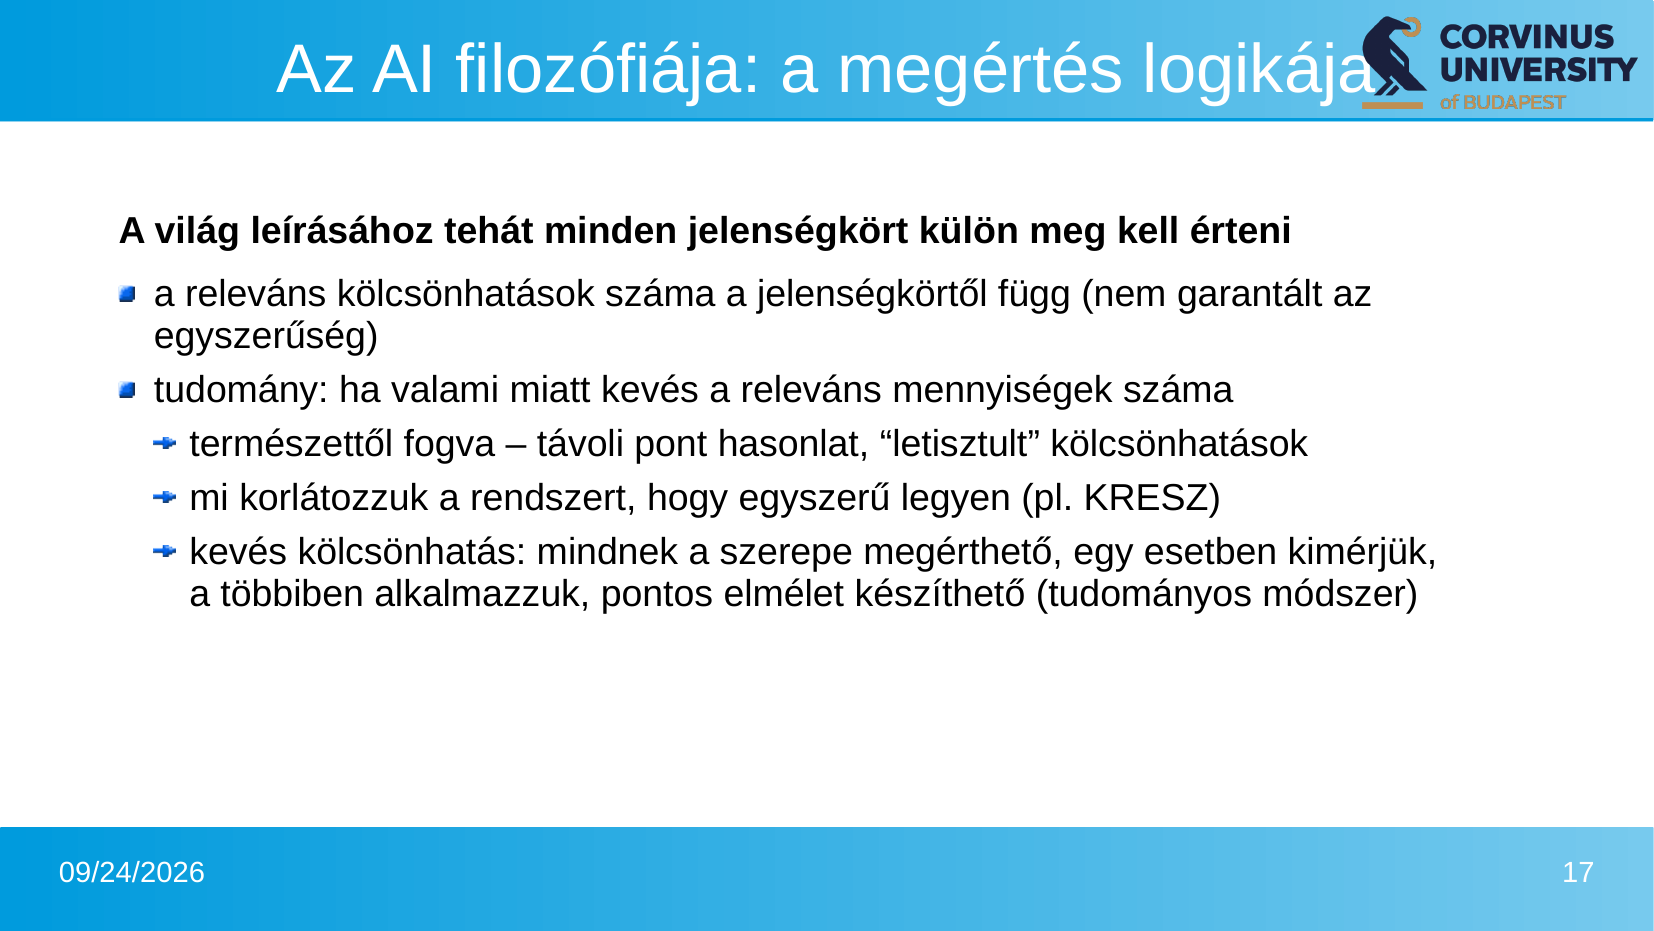

# Az AI filozófiája: a megértés logikája
A világ leírásához tehát minden jelenségkört külön meg kell érteni
a releváns kölcsönhatások száma a jelenségkörtől függ (nem garantált az egyszerűség)
tudomány: ha valami miatt kevés a releváns mennyiségek száma
természettől fogva – távoli pont hasonlat, “letisztult” kölcsönhatások
mi korlátozzuk a rendszert, hogy egyszerű legyen (pl. KRESZ)
kevés kölcsönhatás: mindnek a szerepe megérthető, egy esetben kimérjük, a többiben alkalmazzuk, pontos elmélet készíthető (tudományos módszer)
17